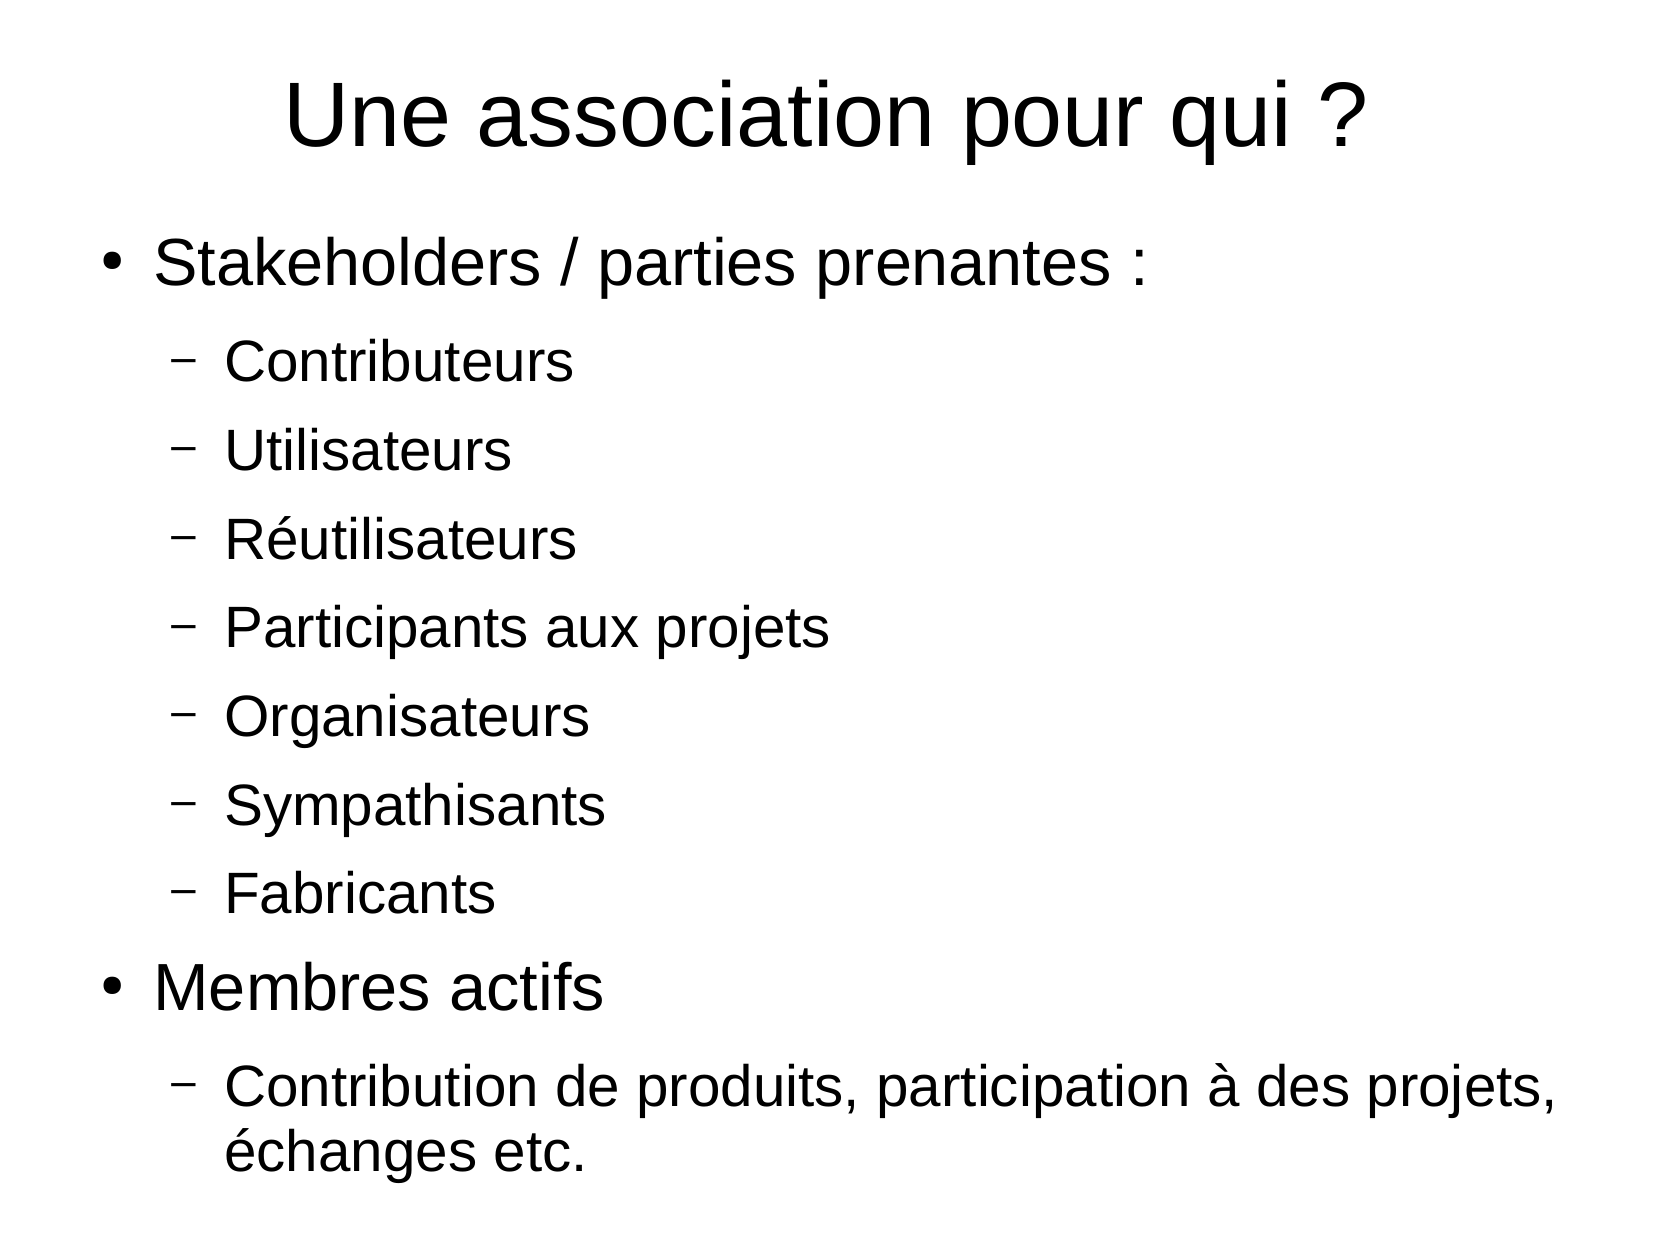

# Une association pour qui ?
Stakeholders / parties prenantes :
Contributeurs
Utilisateurs
Réutilisateurs
Participants aux projets
Organisateurs
Sympathisants
Fabricants
Membres actifs
Contribution de produits, participation à des projets, échanges etc.